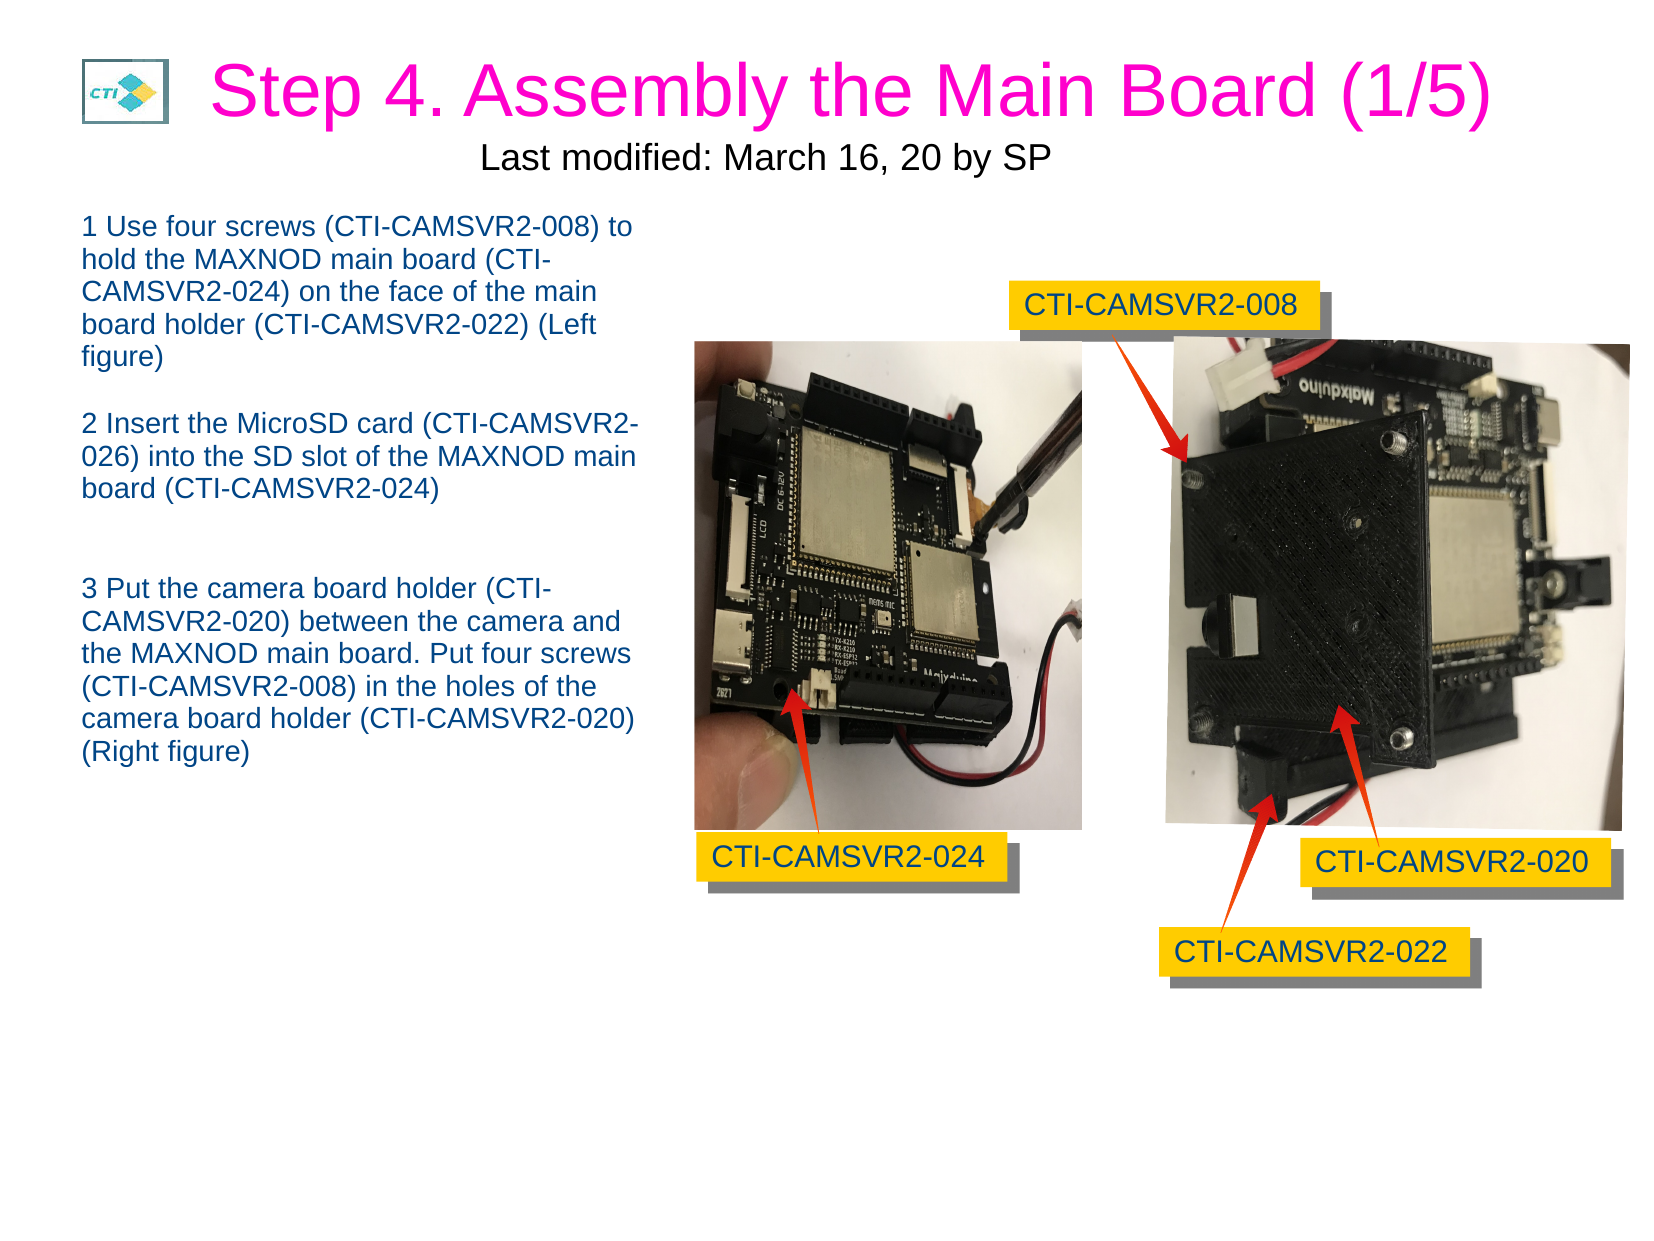

# Step 4. Assembly the Main Board (1/5)
Last modified: March 16, 20 by SP
1 Use four screws (CTI-CAMSVR2-008) to hold the MAXNOD main board (CTI-CAMSVR2-024) on the face of the main board holder (CTI-CAMSVR2-022) (Left figure)
2 Insert the MicroSD card (CTI-CAMSVR2-026) into the SD slot of the MAXNOD main board (CTI-CAMSVR2-024)
3 Put the camera board holder (CTI-CAMSVR2-020) between the camera and the MAXNOD main board. Put four screws (CTI-CAMSVR2-008) in the holes of the camera board holder (CTI-CAMSVR2-020) (Right figure)
CTI-CAMSVR2-008
CTI-CAMSVR2-024
CTI-CAMSVR2-020
CTI-CAMSVR2-022